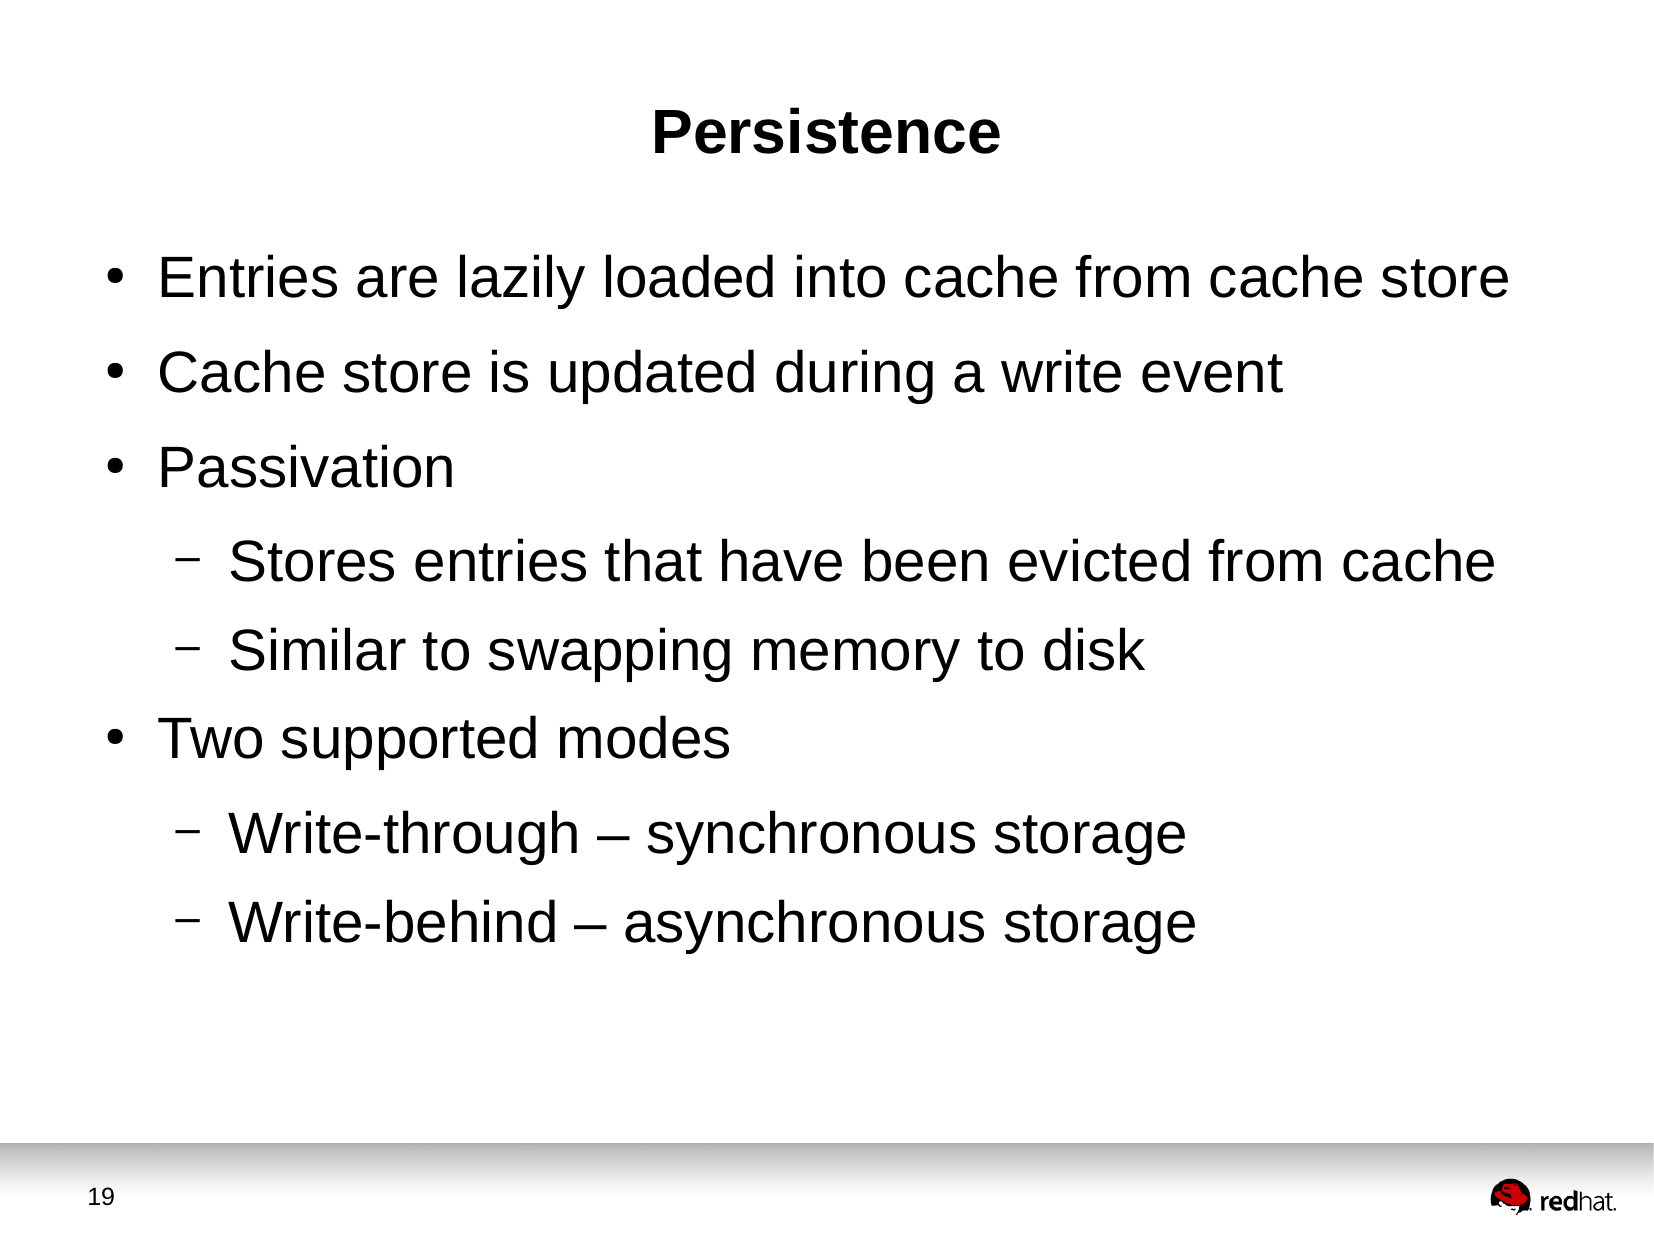

# Persistence
Entries are lazily loaded into cache from cache store
Cache store is updated during a write event
Passivation
Stores entries that have been evicted from cache
Similar to swapping memory to disk
Two supported modes
Write-through – synchronous storage
Write-behind – asynchronous storage